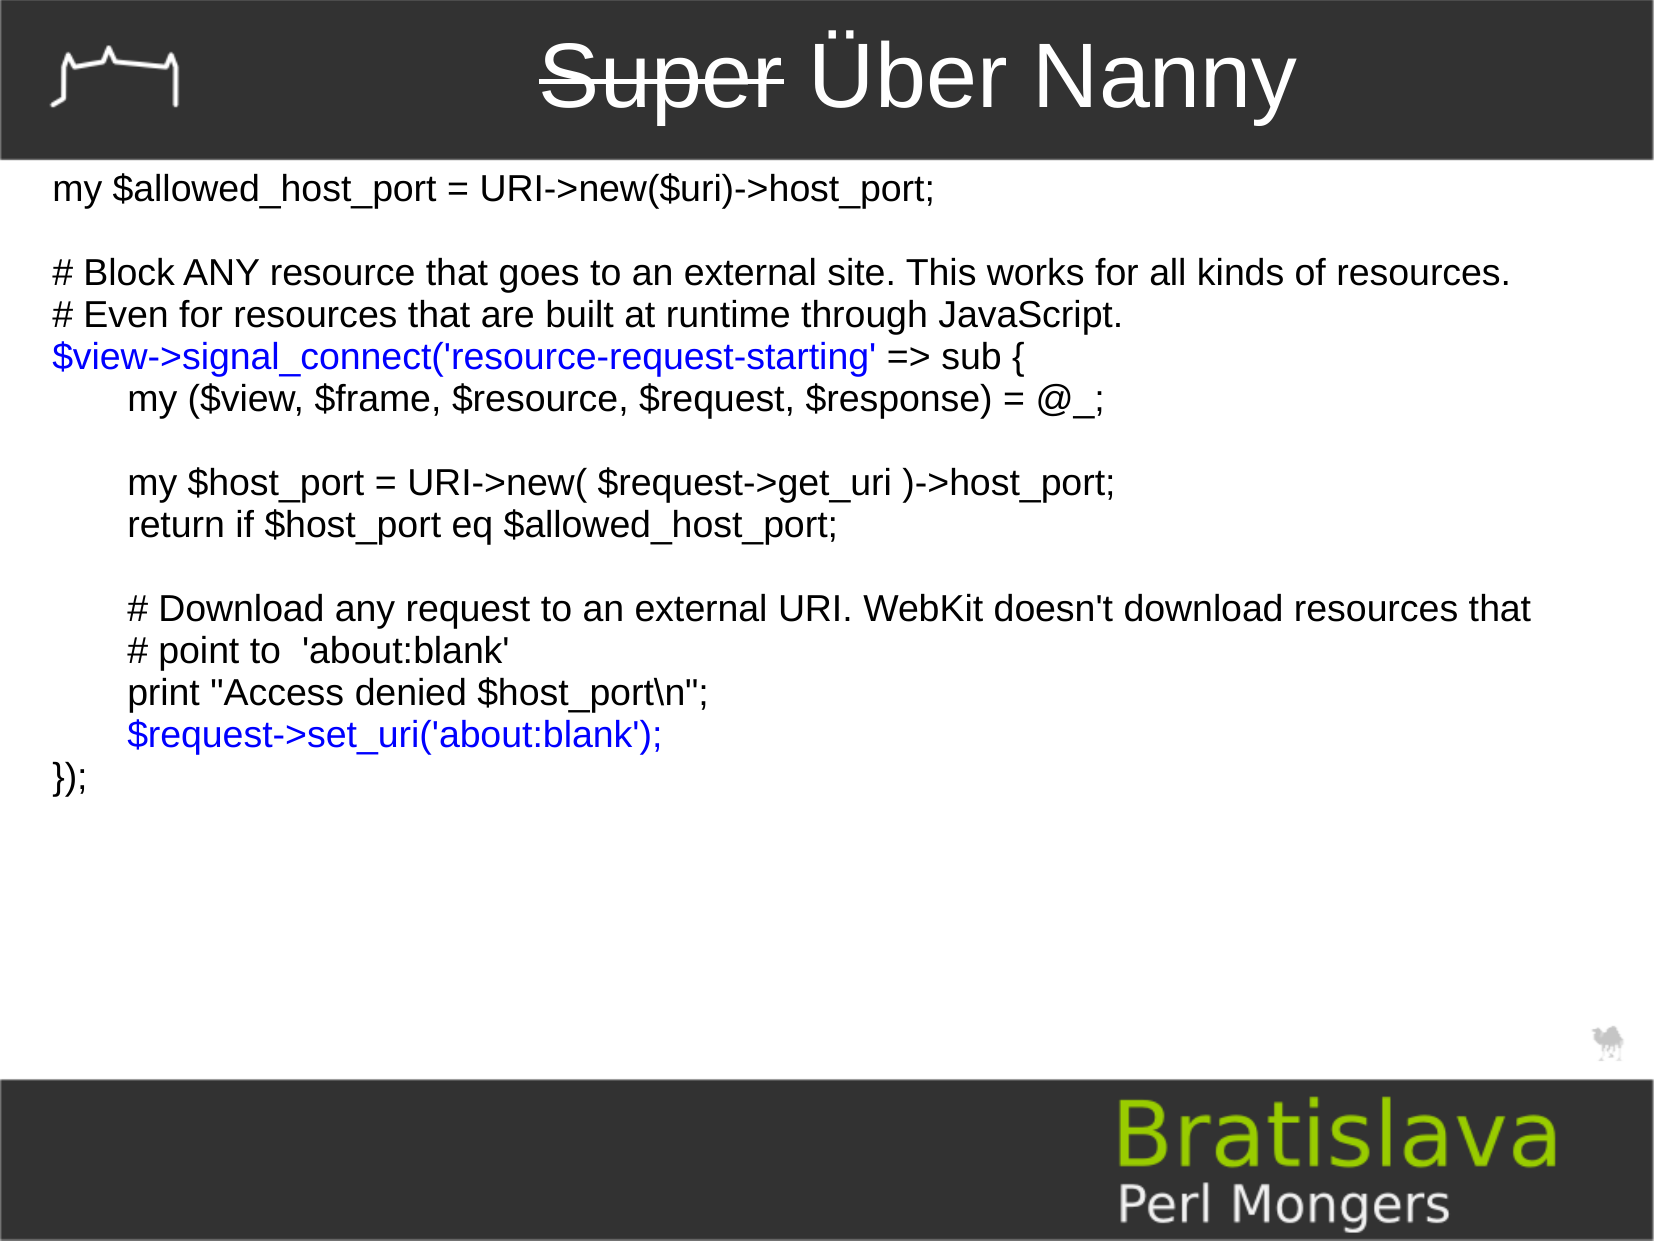

# Super Über Nanny
my $allowed_host_port = URI->new($uri)->host_port;
# Block ANY resource that goes to an external site. This works for all kinds of resources.
# Even for resources that are built at runtime through JavaScript.
$view->signal_connect('resource-request-starting' => sub {
	my ($view, $frame, $resource, $request, $response) = @_;
	my $host_port = URI->new( $request->get_uri )->host_port;
	return if $host_port eq $allowed_host_port;
	# Download any request to an external URI. WebKit doesn't download resources that
 	# point to 'about:blank'
	print "Access denied $host_port\n";
	$request->set_uri('about:blank');
});